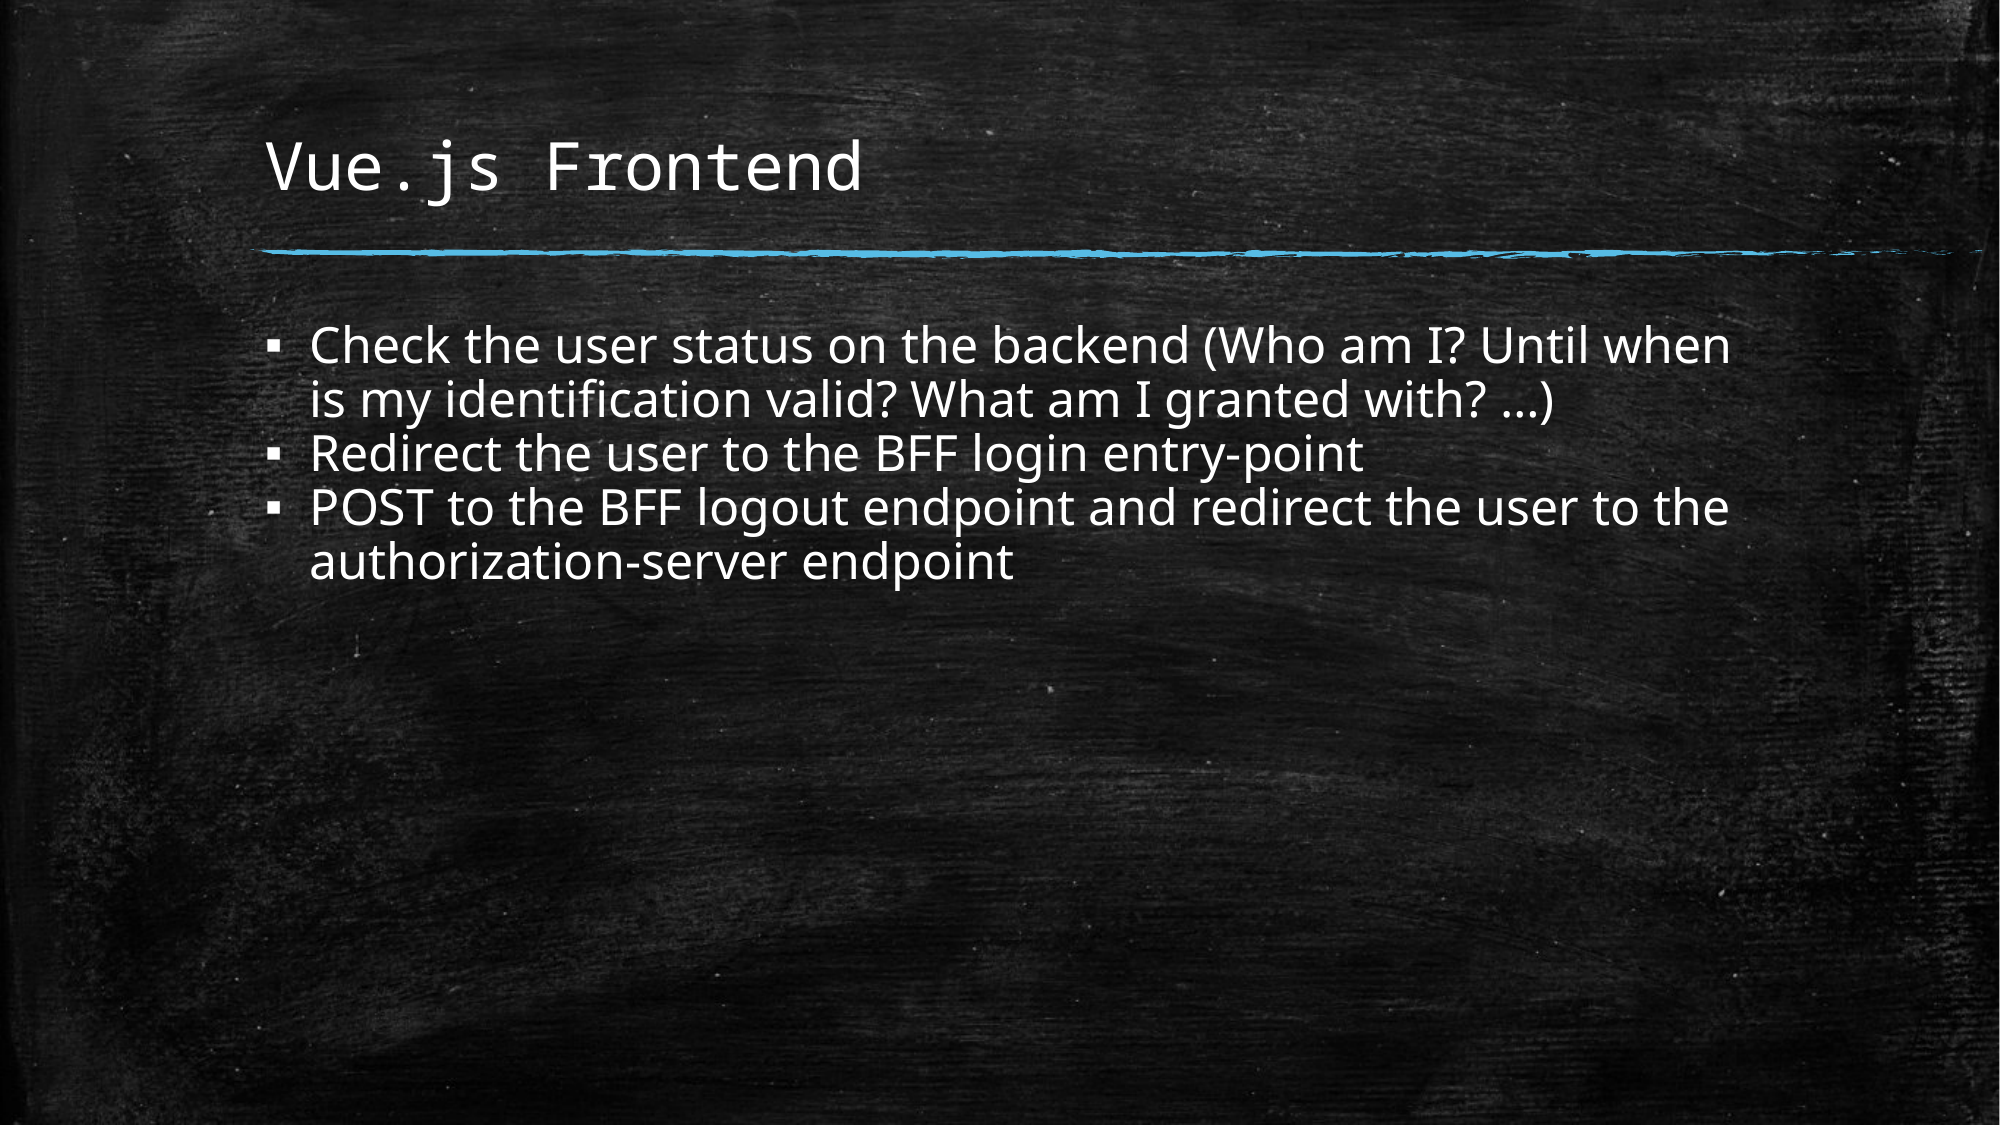

# Vue.js Frontend
Check the user status on the backend (Who am I? Until when is my identification valid? What am I granted with? …)
Redirect the user to the BFF login entry-point
POST to the BFF logout endpoint and redirect the user to the authorization-server endpoint